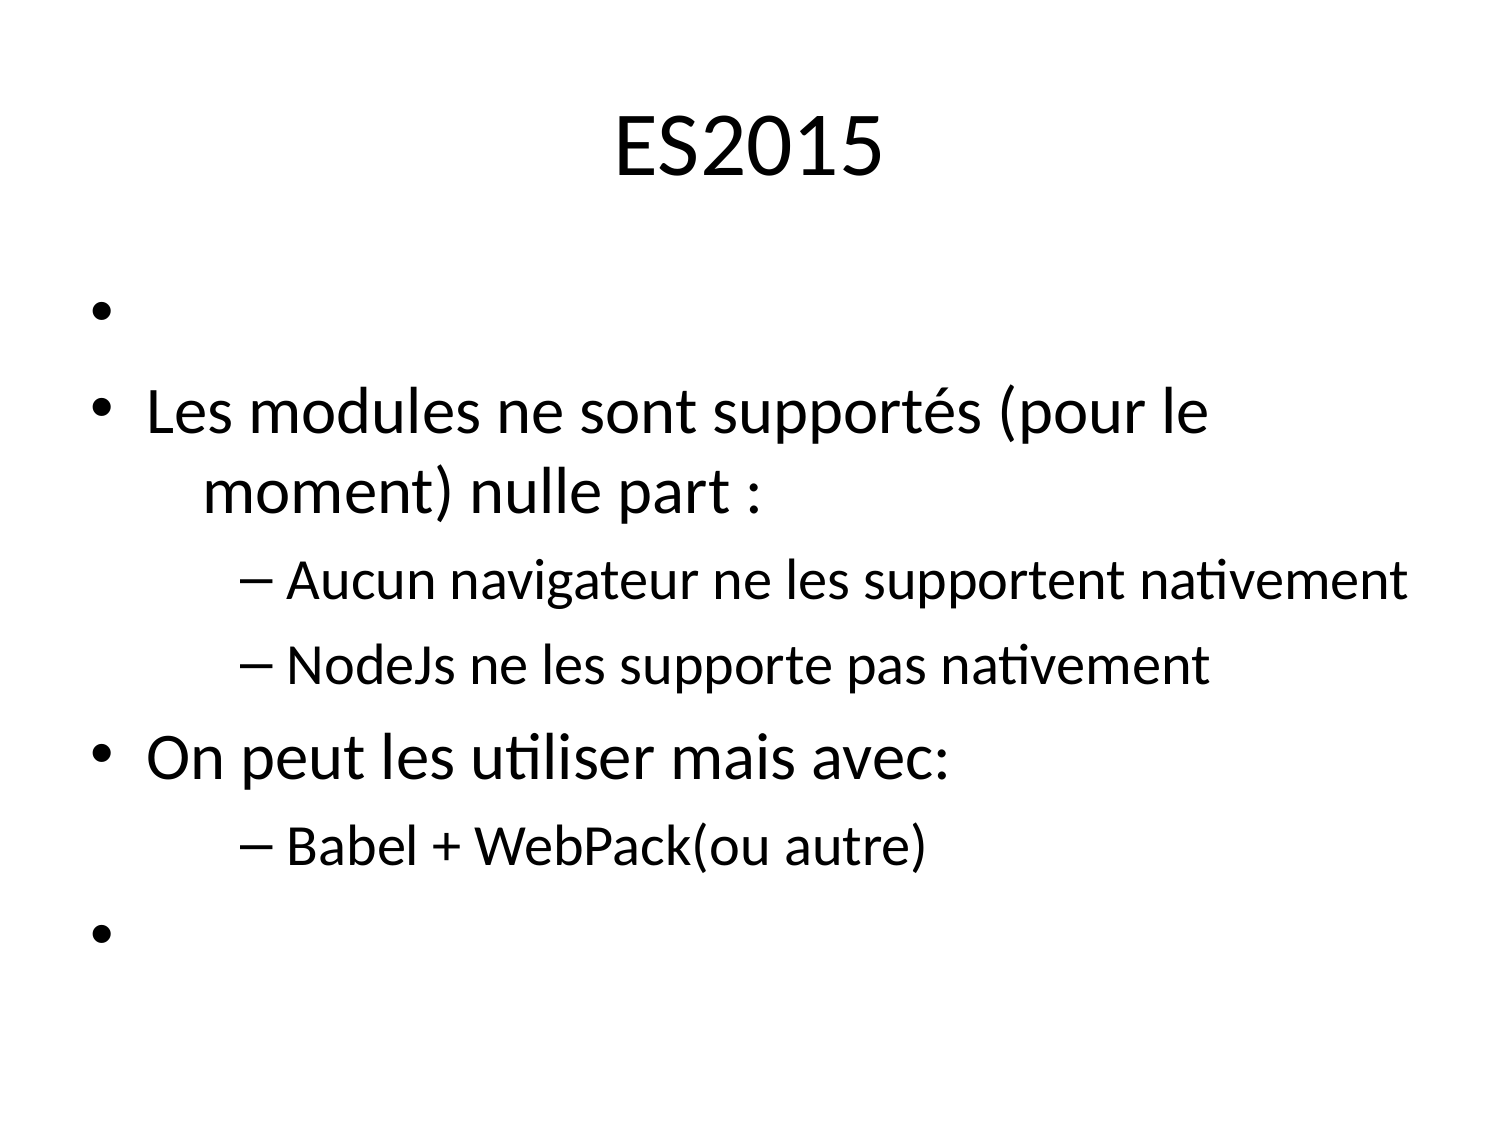

# ES2015
Les modules ne sont supportés (pour le moment) nulle part :
Aucun navigateur ne les supportent nativement
NodeJs ne les supporte pas nativement
On peut les utiliser mais avec:
Babel + WebPack(ou autre)